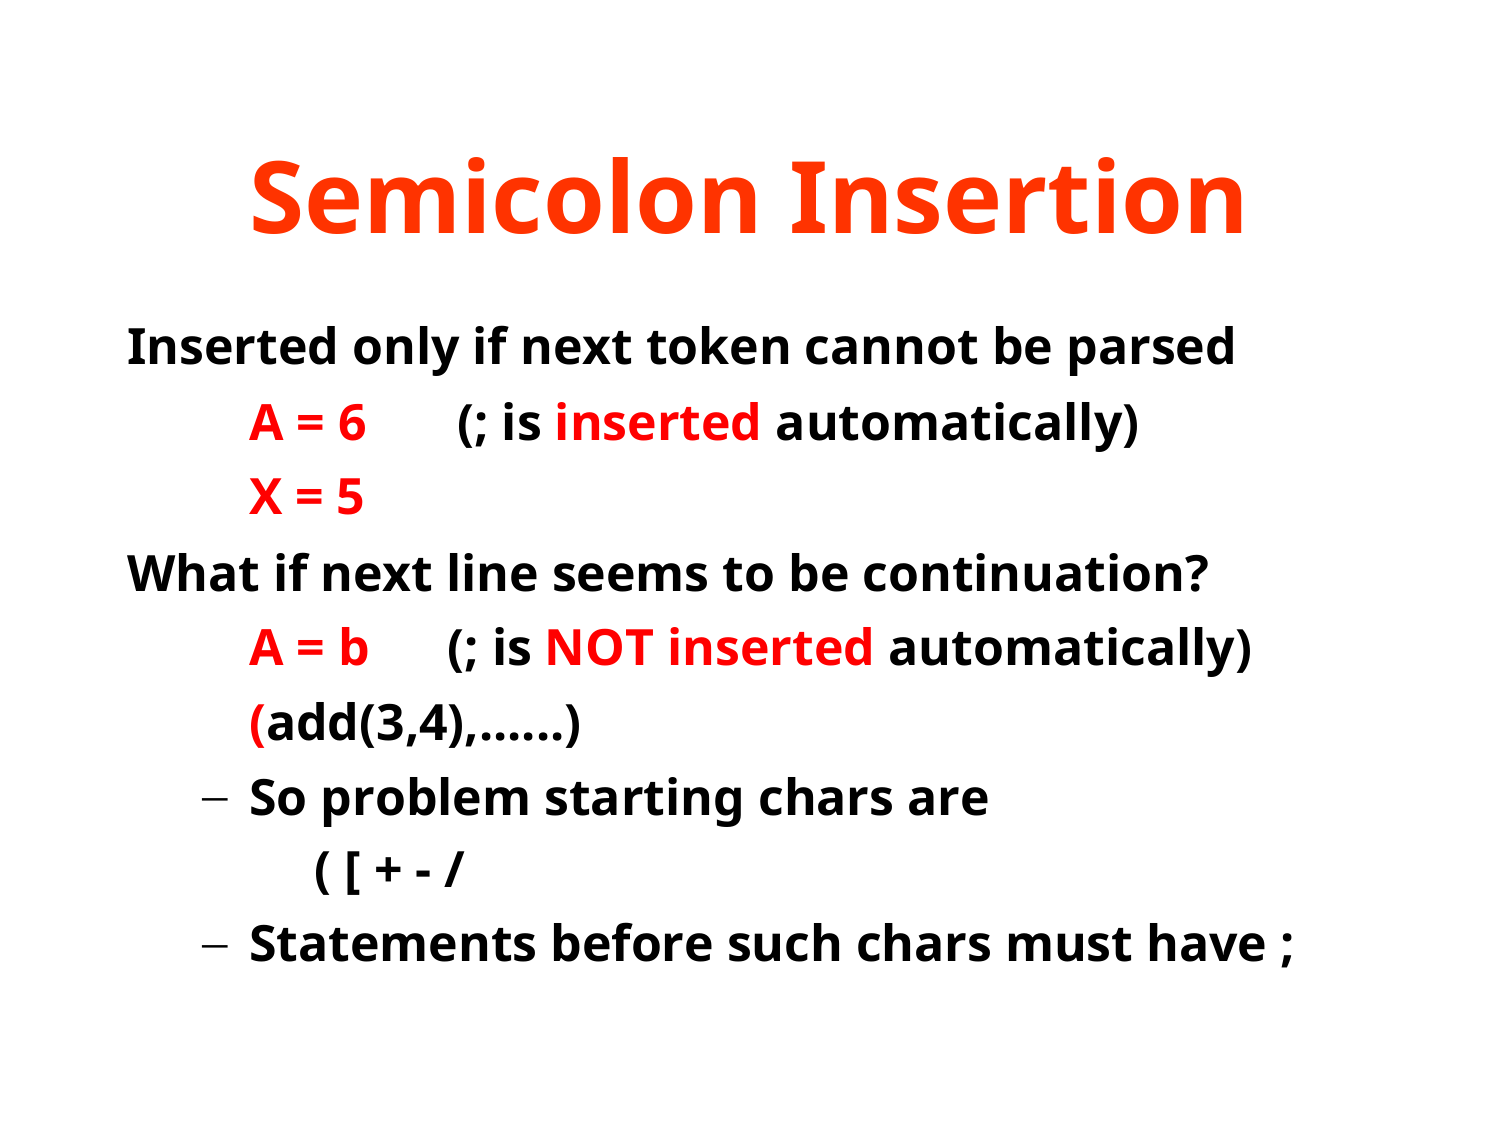

# Semicolon Insertion
Inserted only if next token cannot be parsed
A = 6 (; is inserted automatically)
X = 5
What if next line seems to be continuation?
A = b (; is NOT inserted automatically)
(add(3,4),......)
So problem starting chars are
( [ + - /
Statements before such chars must have ;